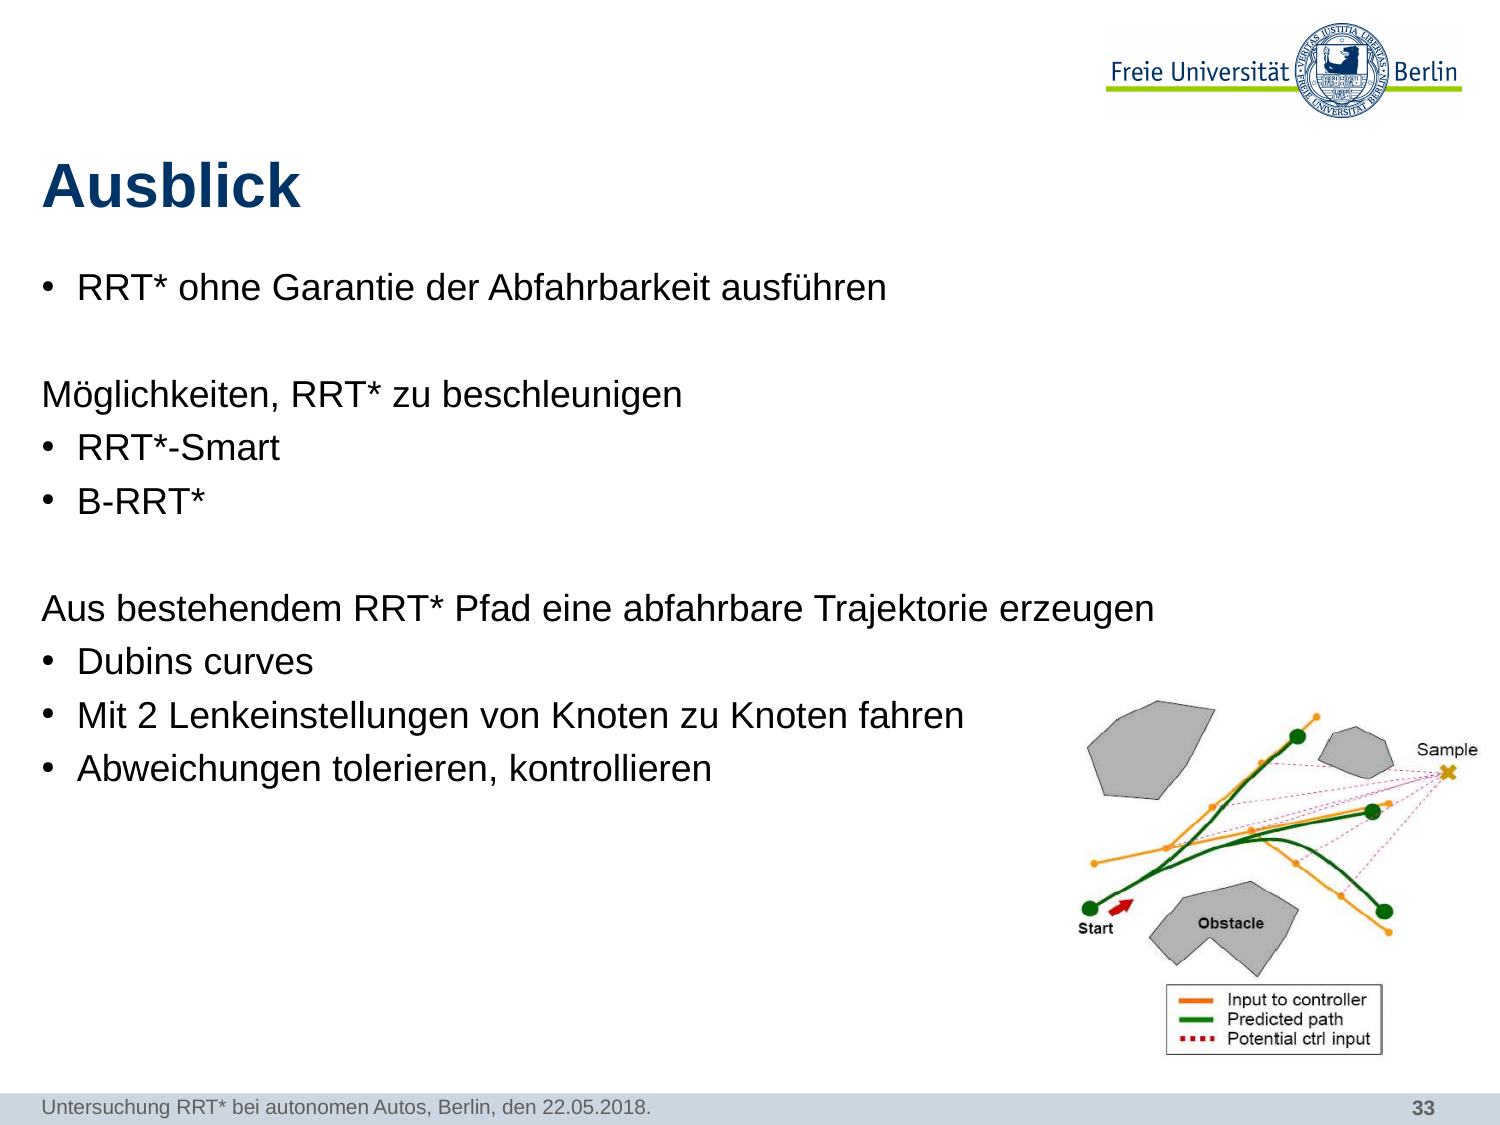

# Ausblick
RRT* ohne Garantie der Abfahrbarkeit ausführen
Möglichkeiten, RRT* zu beschleunigen
RRT*-Smart
B-RRT*
Aus bestehendem RRT* Pfad eine abfahrbare Trajektorie erzeugen
Dubins curves
Mit 2 Lenkeinstellungen von Knoten zu Knoten fahren
Abweichungen tolerieren, kontrollieren